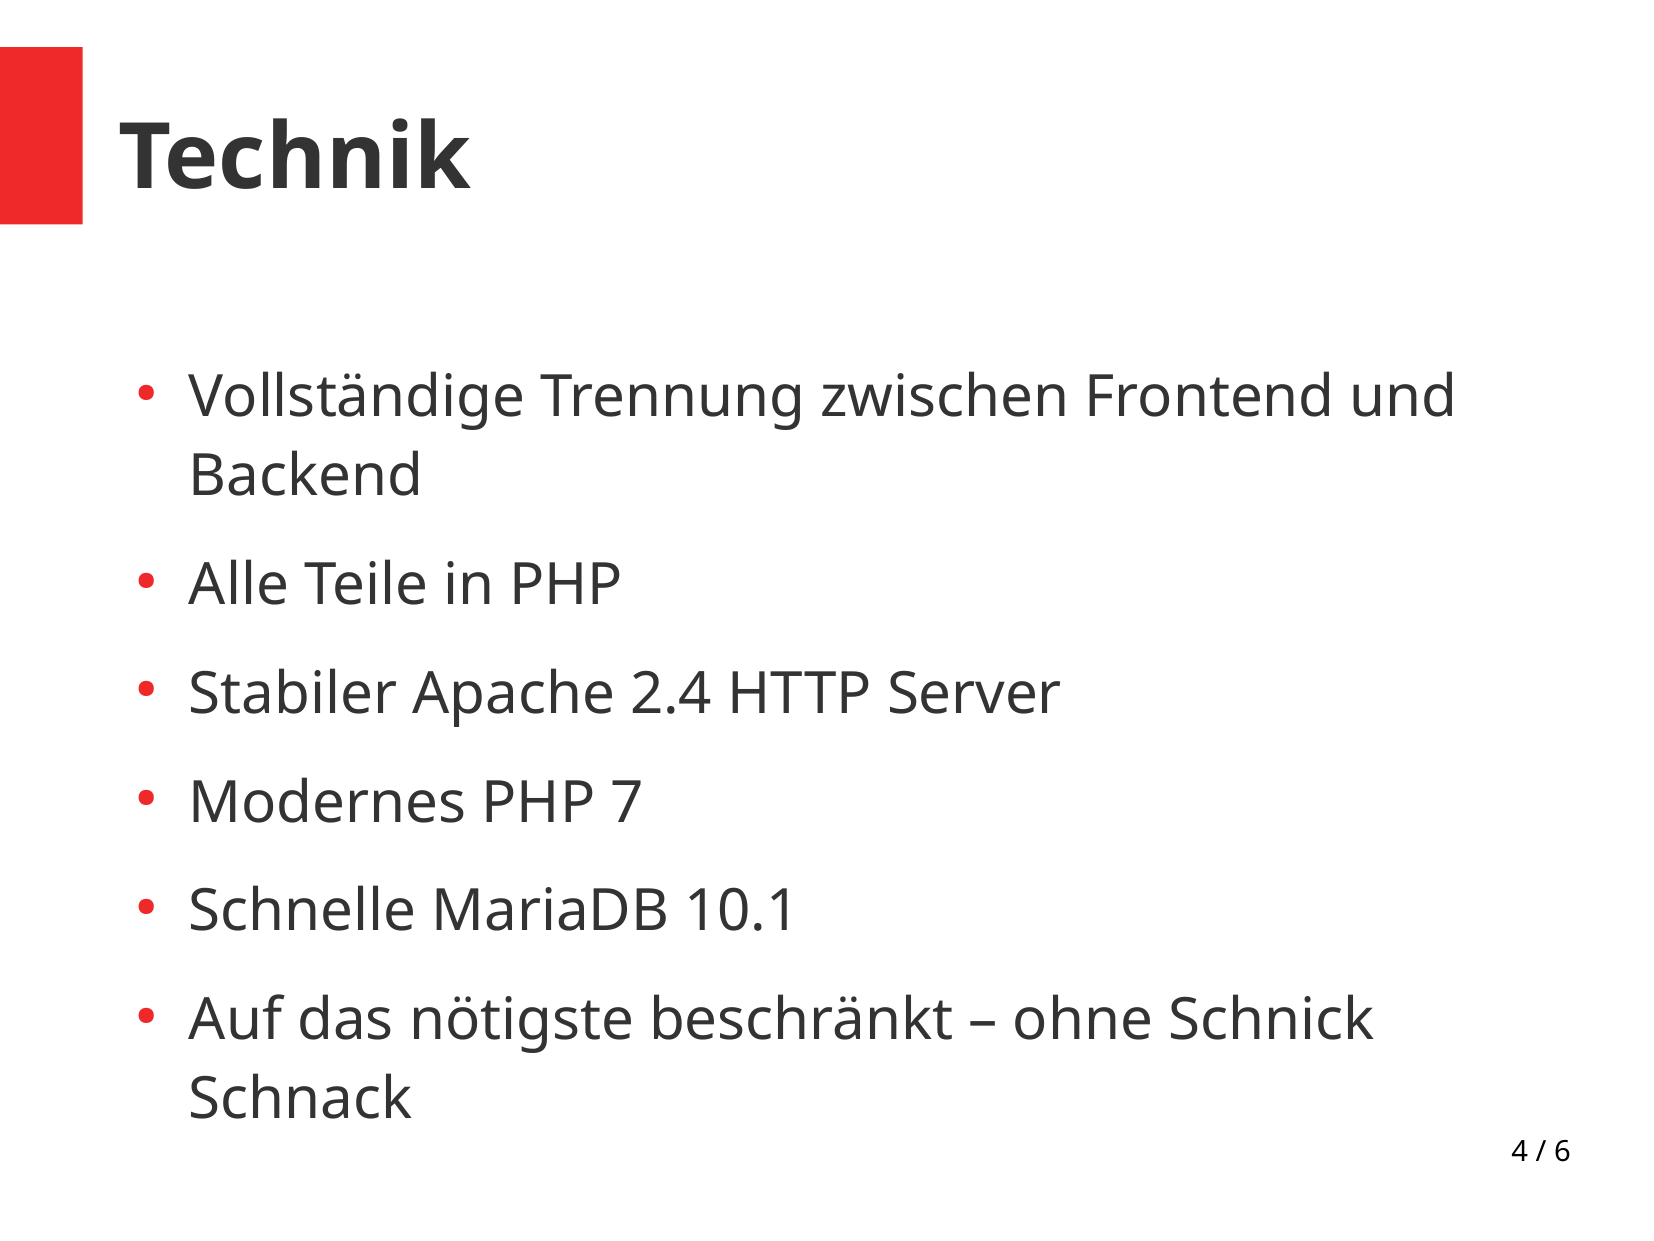

# Technik
Vollständige Trennung zwischen Frontend und Backend
Alle Teile in PHP
Stabiler Apache 2.4 HTTP Server
Modernes PHP 7
Schnelle MariaDB 10.1
Auf das nötigste beschränkt – ohne Schnick Schnack
4